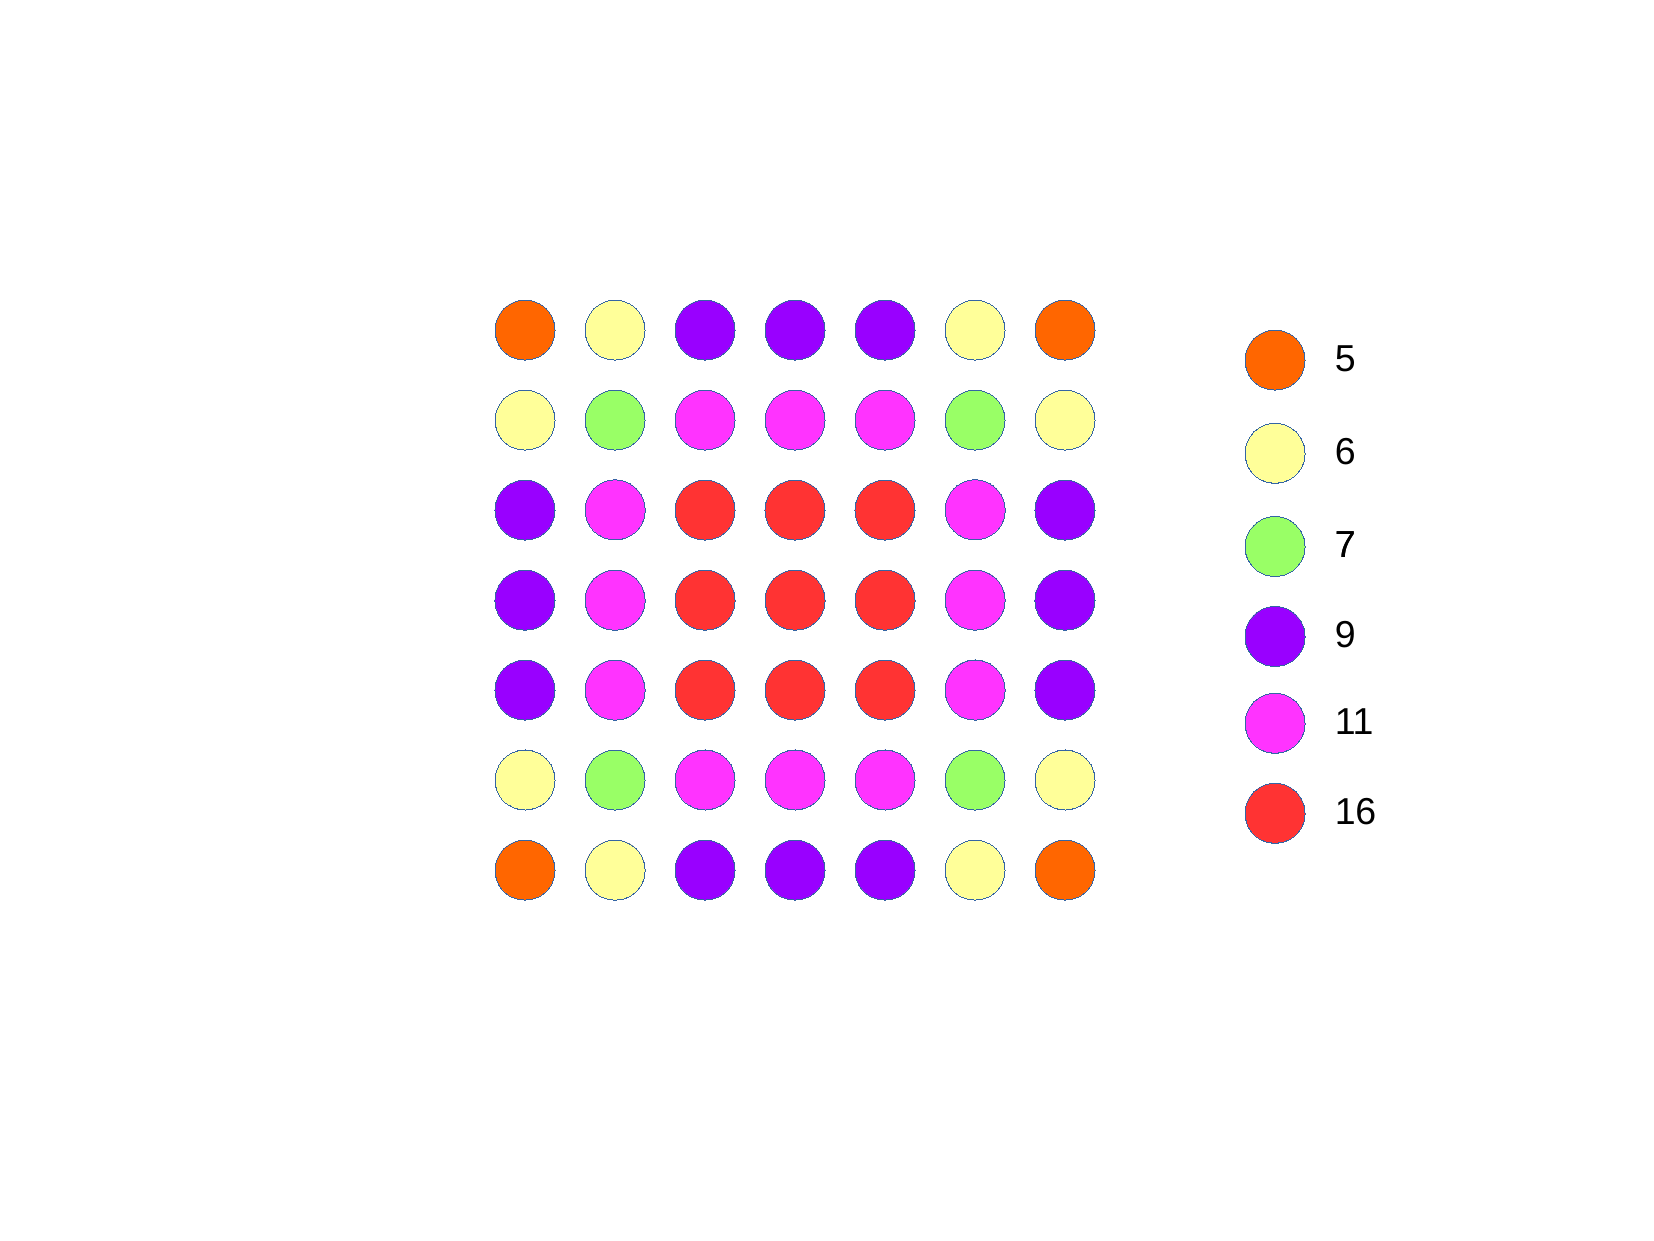

5
6
7
7
9
11
16